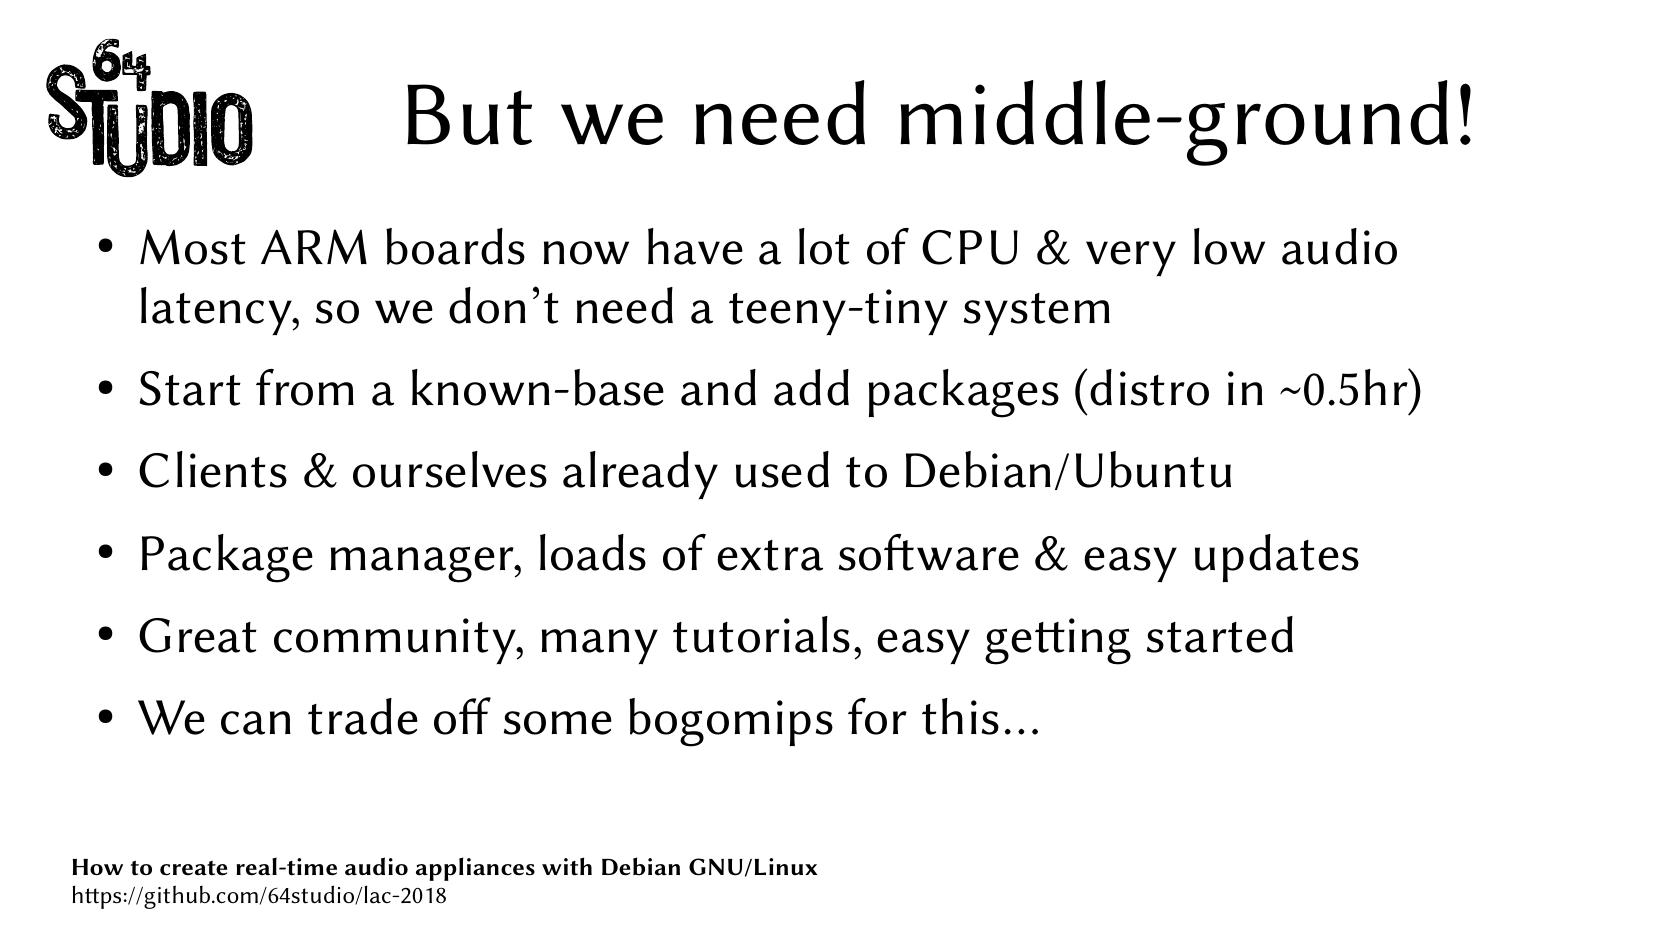

# But we need middle-ground!
Most ARM boards now have a lot of CPU & very low audio latency, so we don’t need a teeny-tiny system
Start from a known-base and add packages (distro in ~0.5hr)
Clients & ourselves already used to Debian/Ubuntu
Package manager, loads of extra software & easy updates
Great community, many tutorials, easy getting started
We can trade off some bogomips for this...